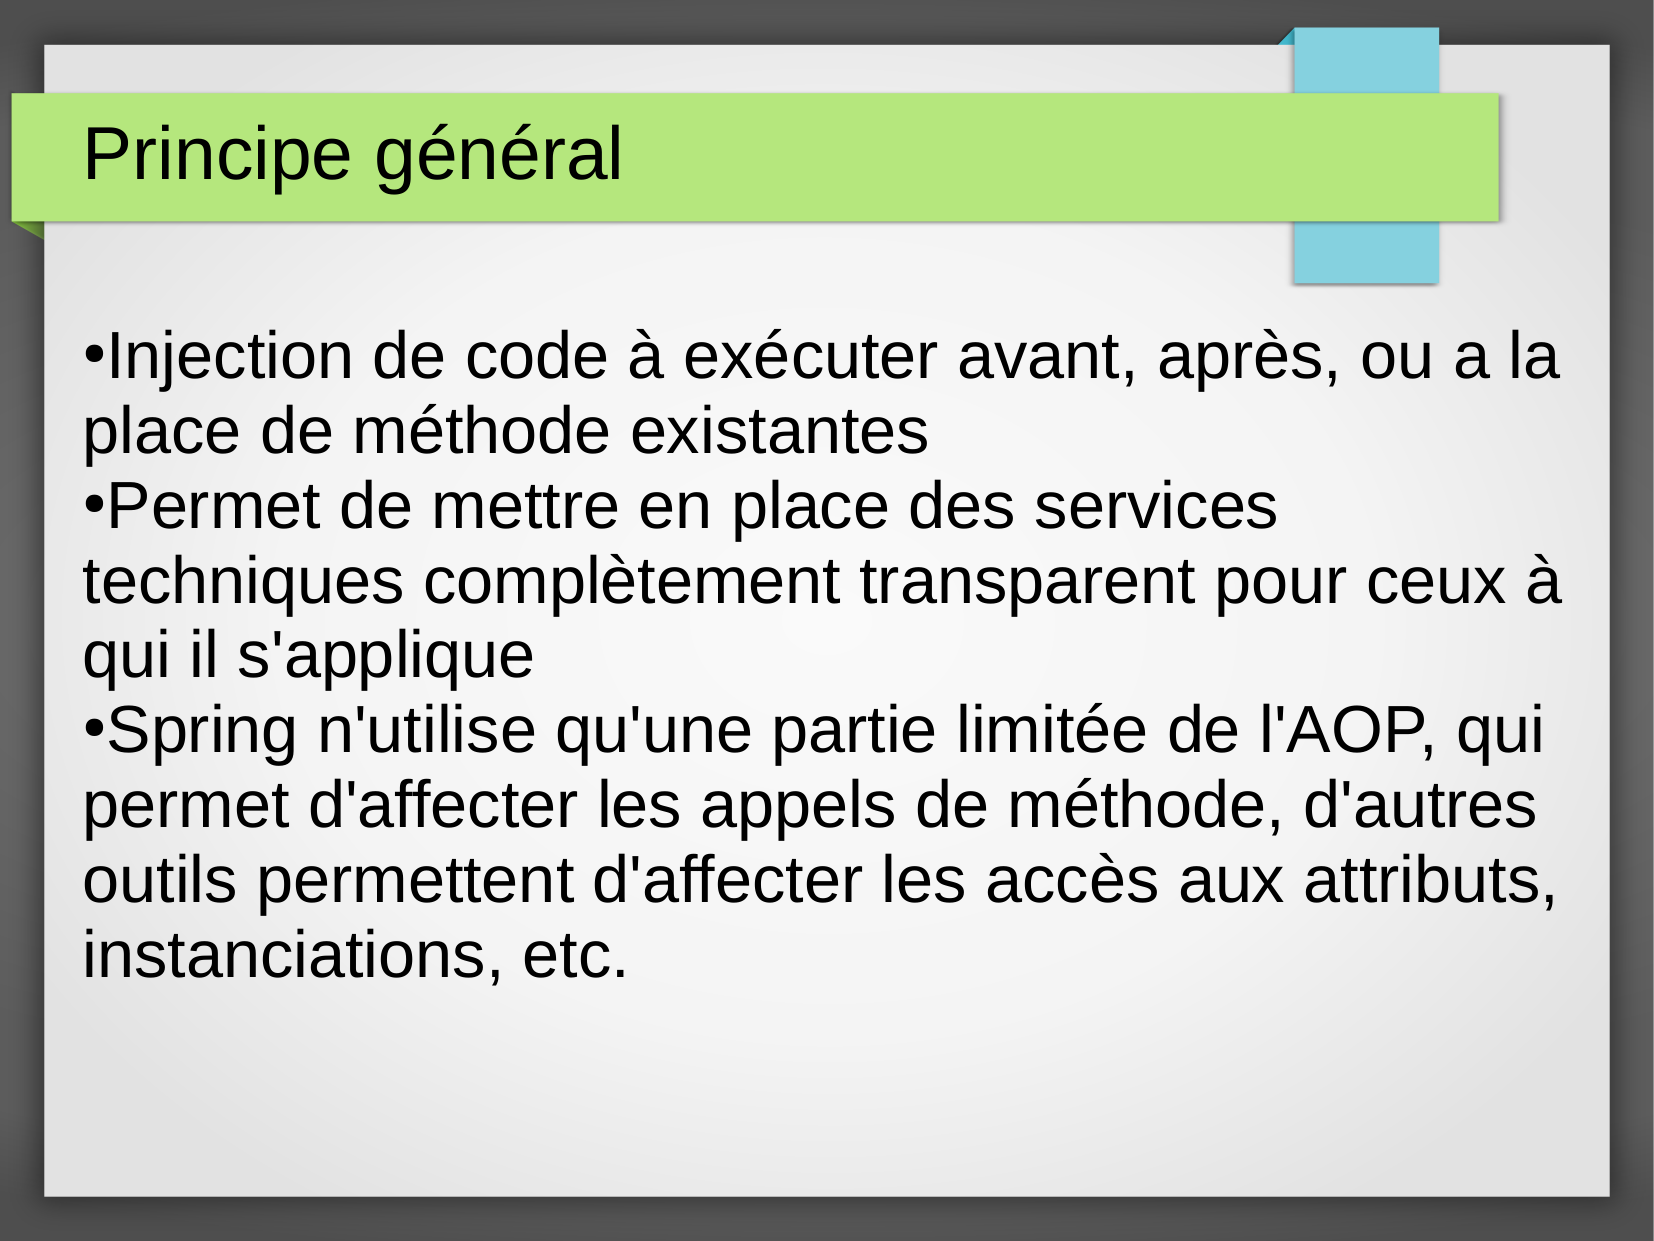

# Principe général
Injection de code à exécuter avant, après, ou a la place de méthode existantes
Permet de mettre en place des services techniques complètement transparent pour ceux à qui il s'applique
Spring n'utilise qu'une partie limitée de l'AOP, qui permet d'affecter les appels de méthode, d'autres outils permettent d'affecter les accès aux attributs, instanciations, etc.